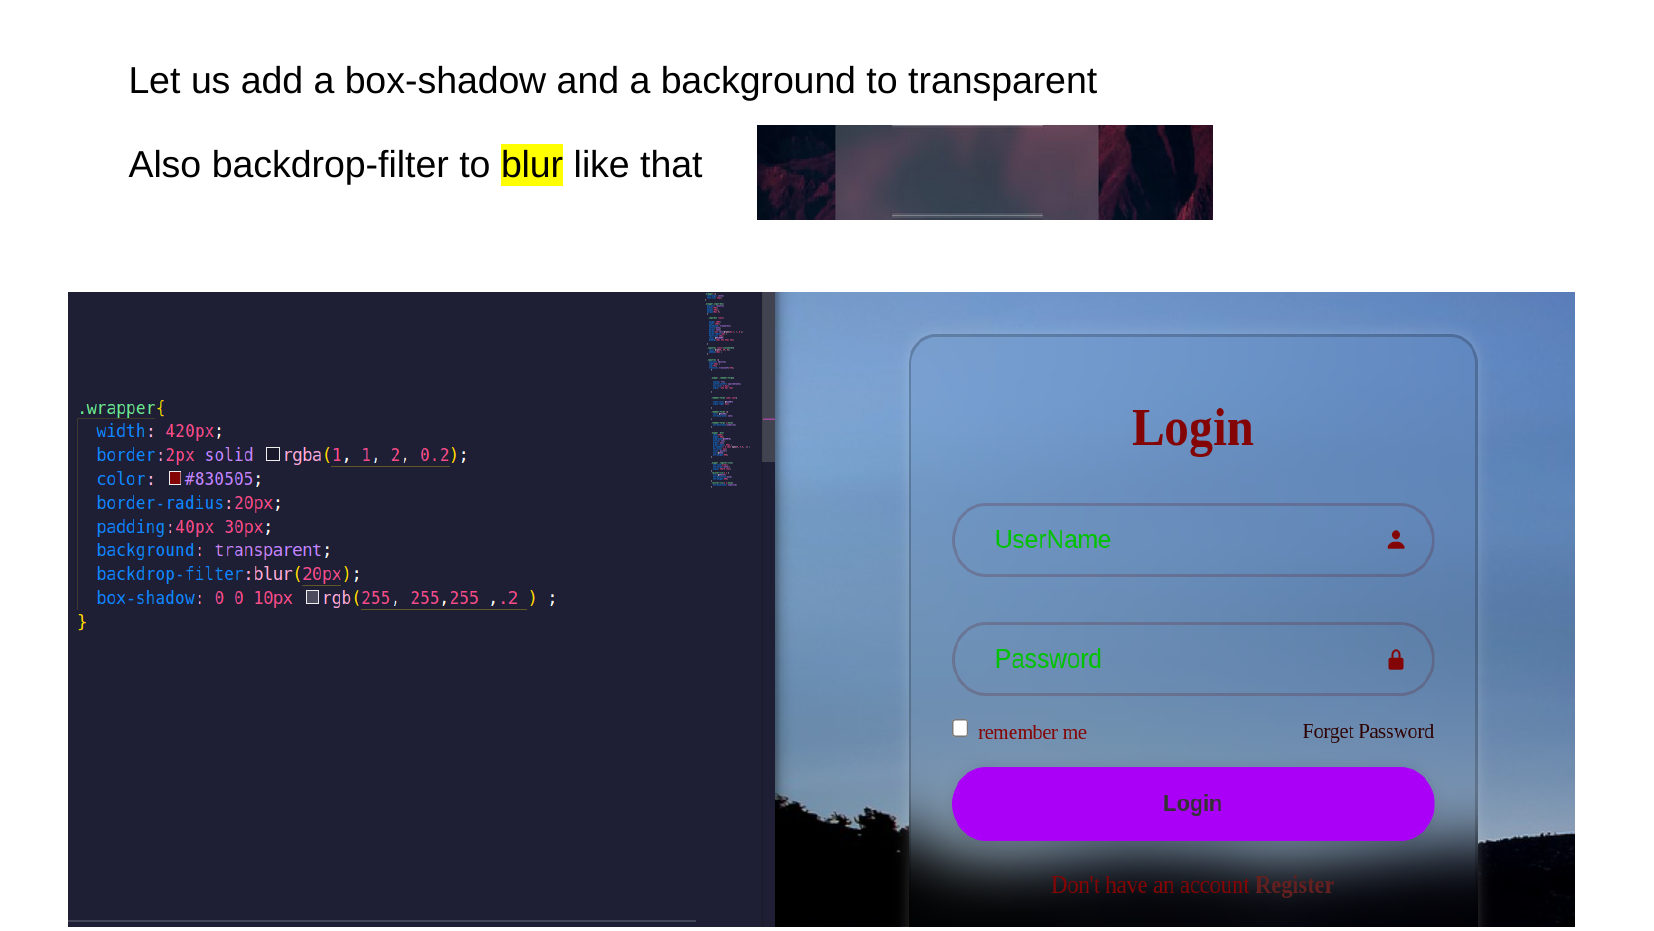

Let us add a box-shadow and a background to transparent
Also backdrop-filter to blur like that